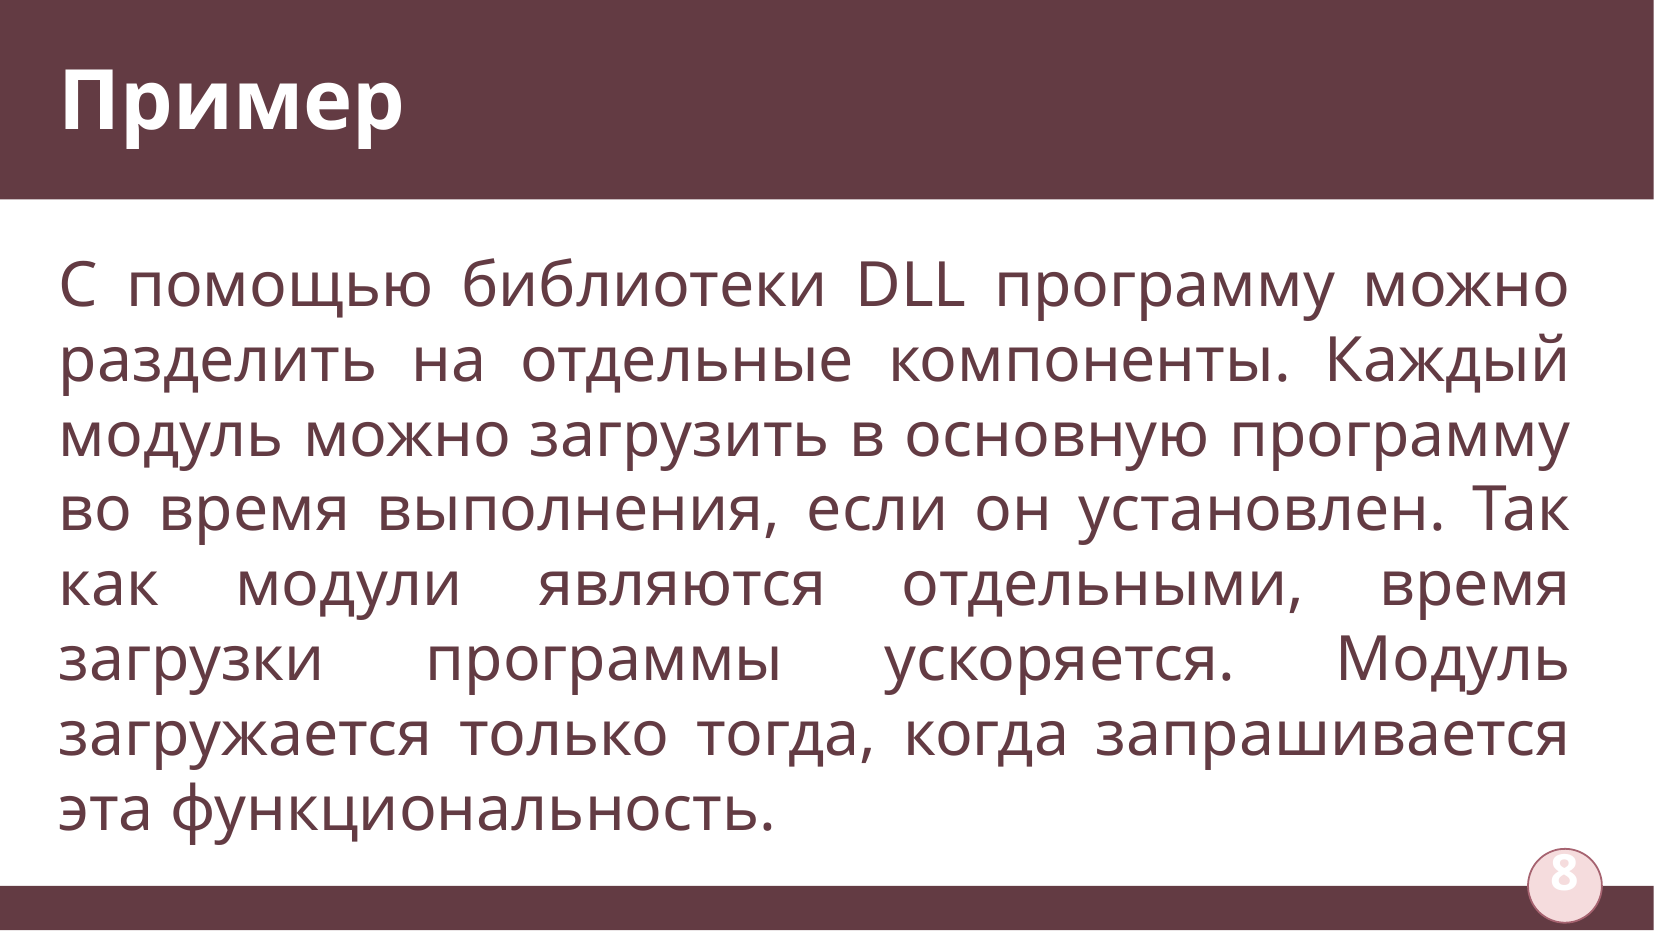

# Пример
С помощью библиотеки DLL программу можно разделить на отдельные компоненты. Каждый модуль можно загрузить в основную программу во время выполнения, если он установлен. Так как модули являются отдельными, время загрузки программы ускоряется. Модуль загружается только тогда, когда запрашивается эта функциональность.